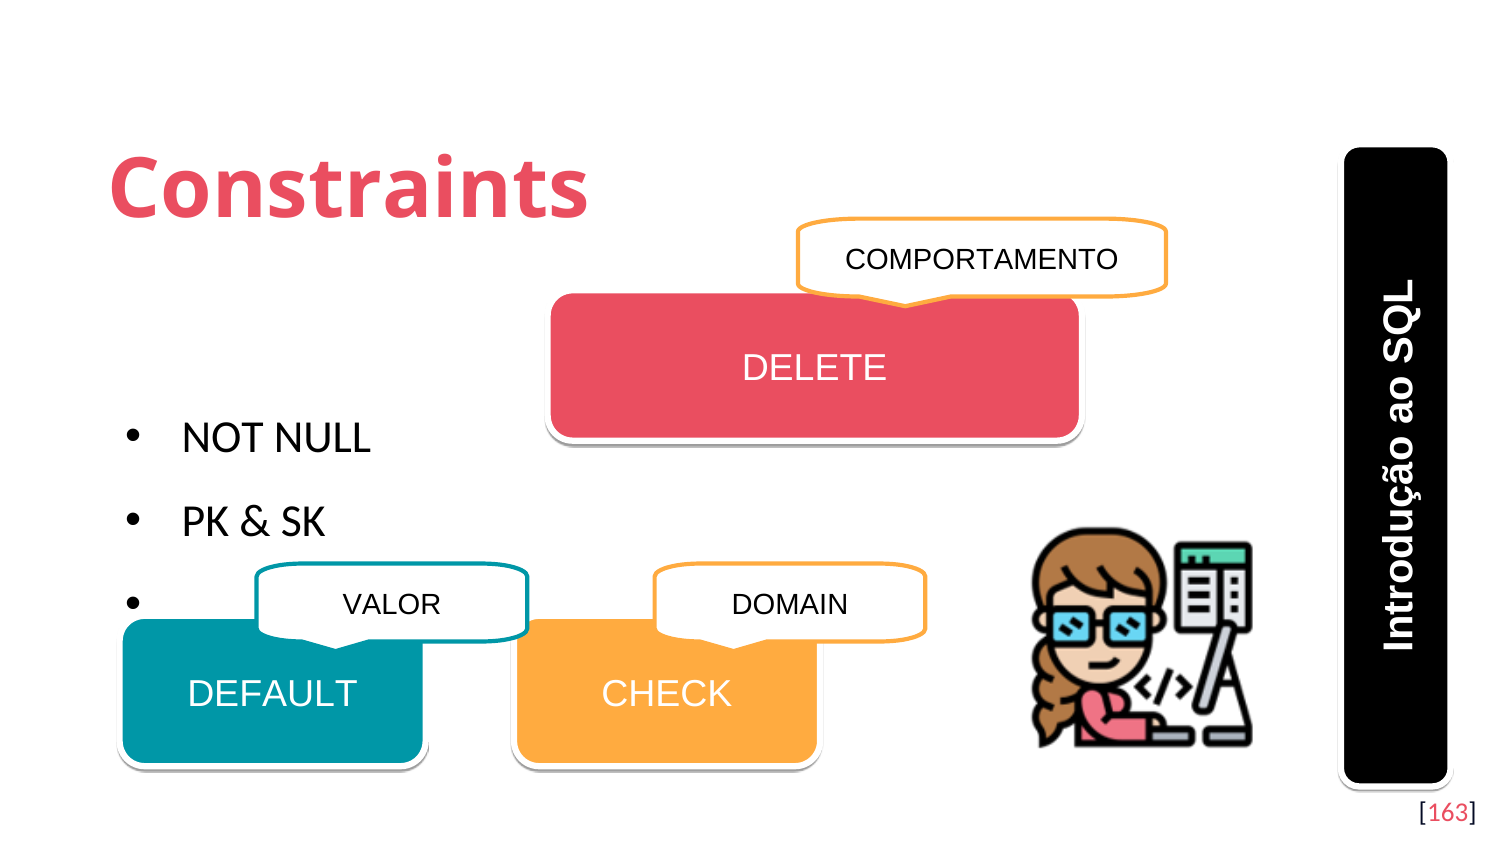

Constraints
COMPORTAMENTO
NOT NULL
PK & SK
DELETE
Introdução ao SQL
VALOR
DOMAIN
DEFAULT
CHECK